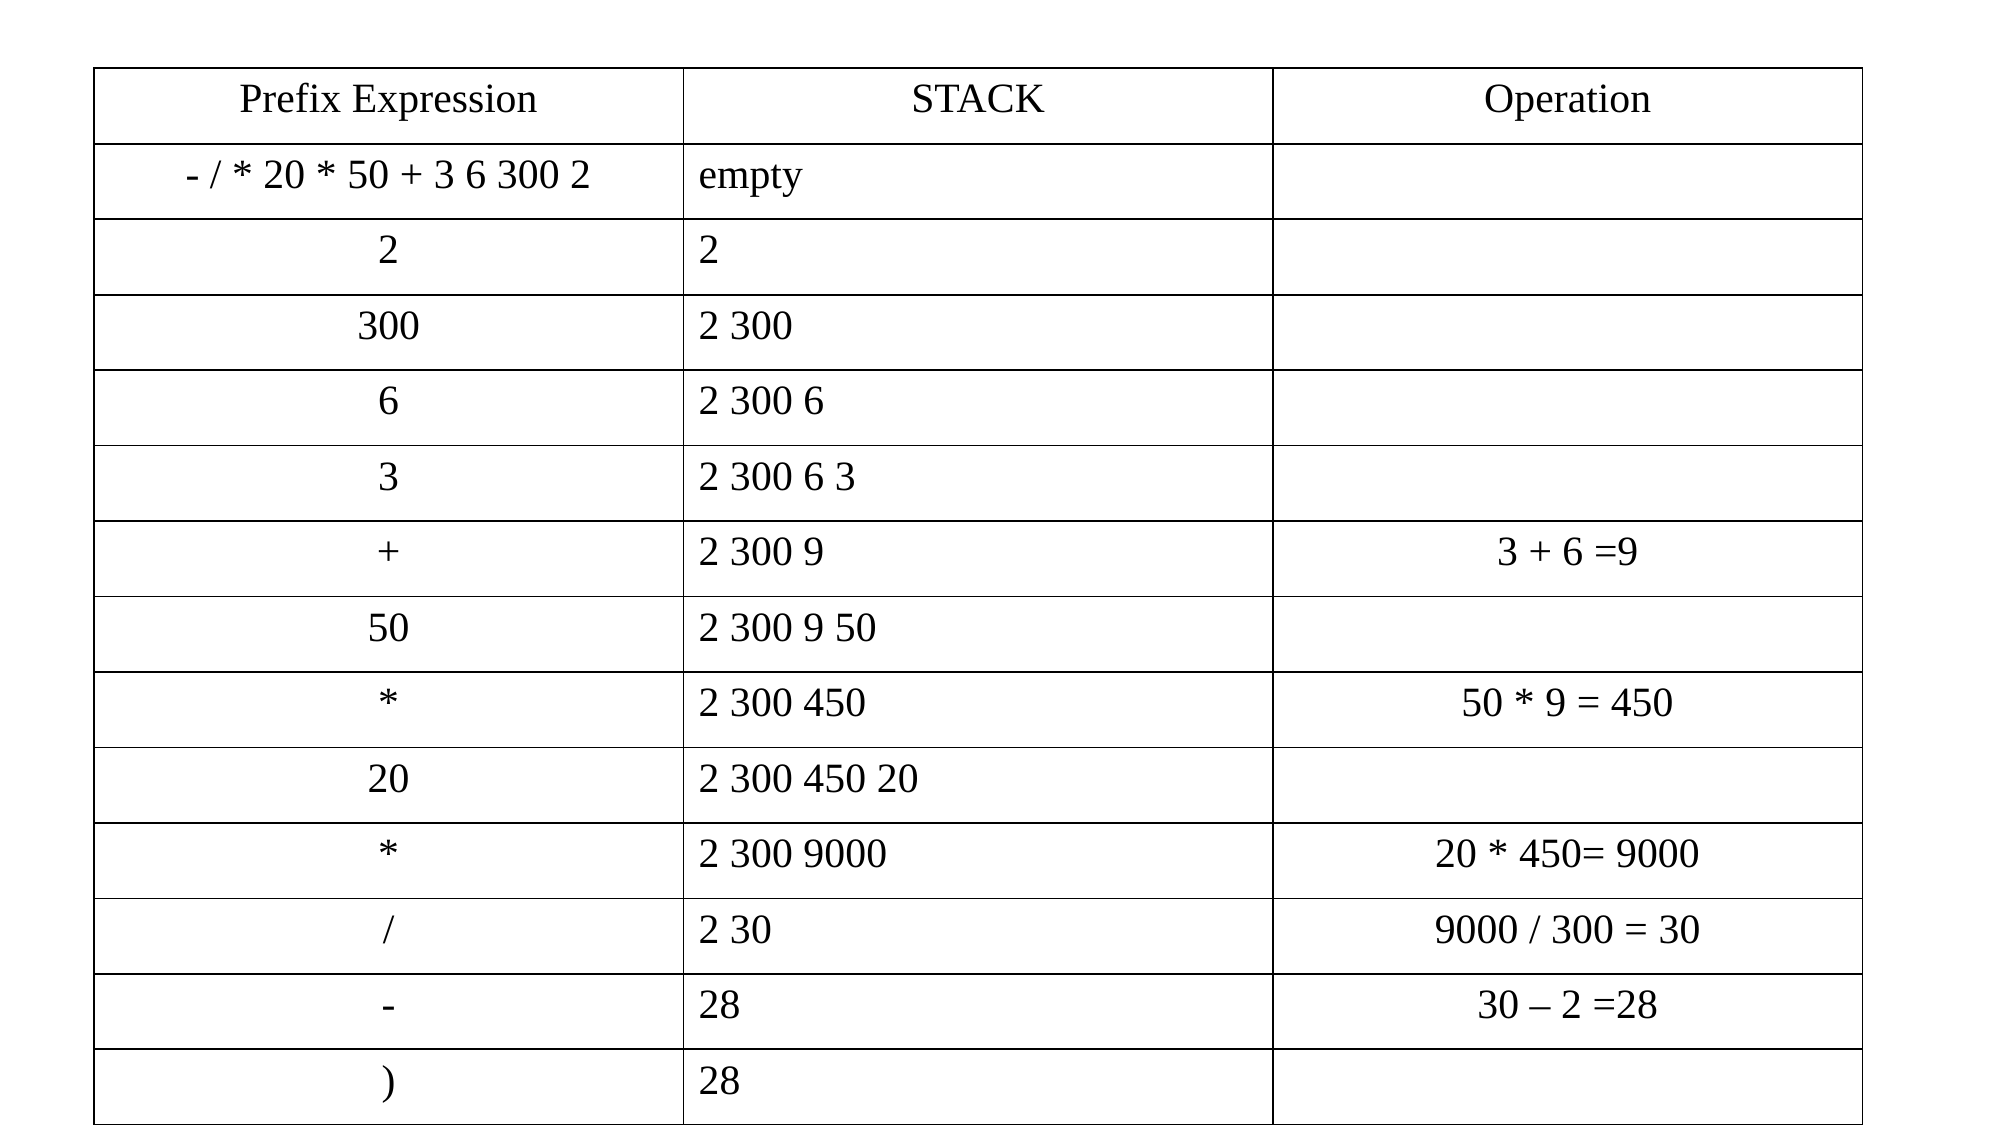

| Prefix Expression | STACK | Operation |
| --- | --- | --- |
| - / \* 20 \* 50 + 3 6 300 2 | empty | |
| 2 | 2 | |
| 300 | 2 300 | |
| 6 | 2 300 6 | |
| 3 | 2 300 6 3 | |
| + | 2 300 9 | 3 + 6 =9 |
| 50 | 2 300 9 50 | |
| \* | 2 300 450 | 50 \* 9 = 450 |
| 20 | 2 300 450 20 | |
| \* | 2 300 9000 | 20 \* 450= 9000 |
| / | 2 30 | 9000 / 300 = 30 |
| - | 28 | 30 – 2 =28 |
| ) | 28 | |